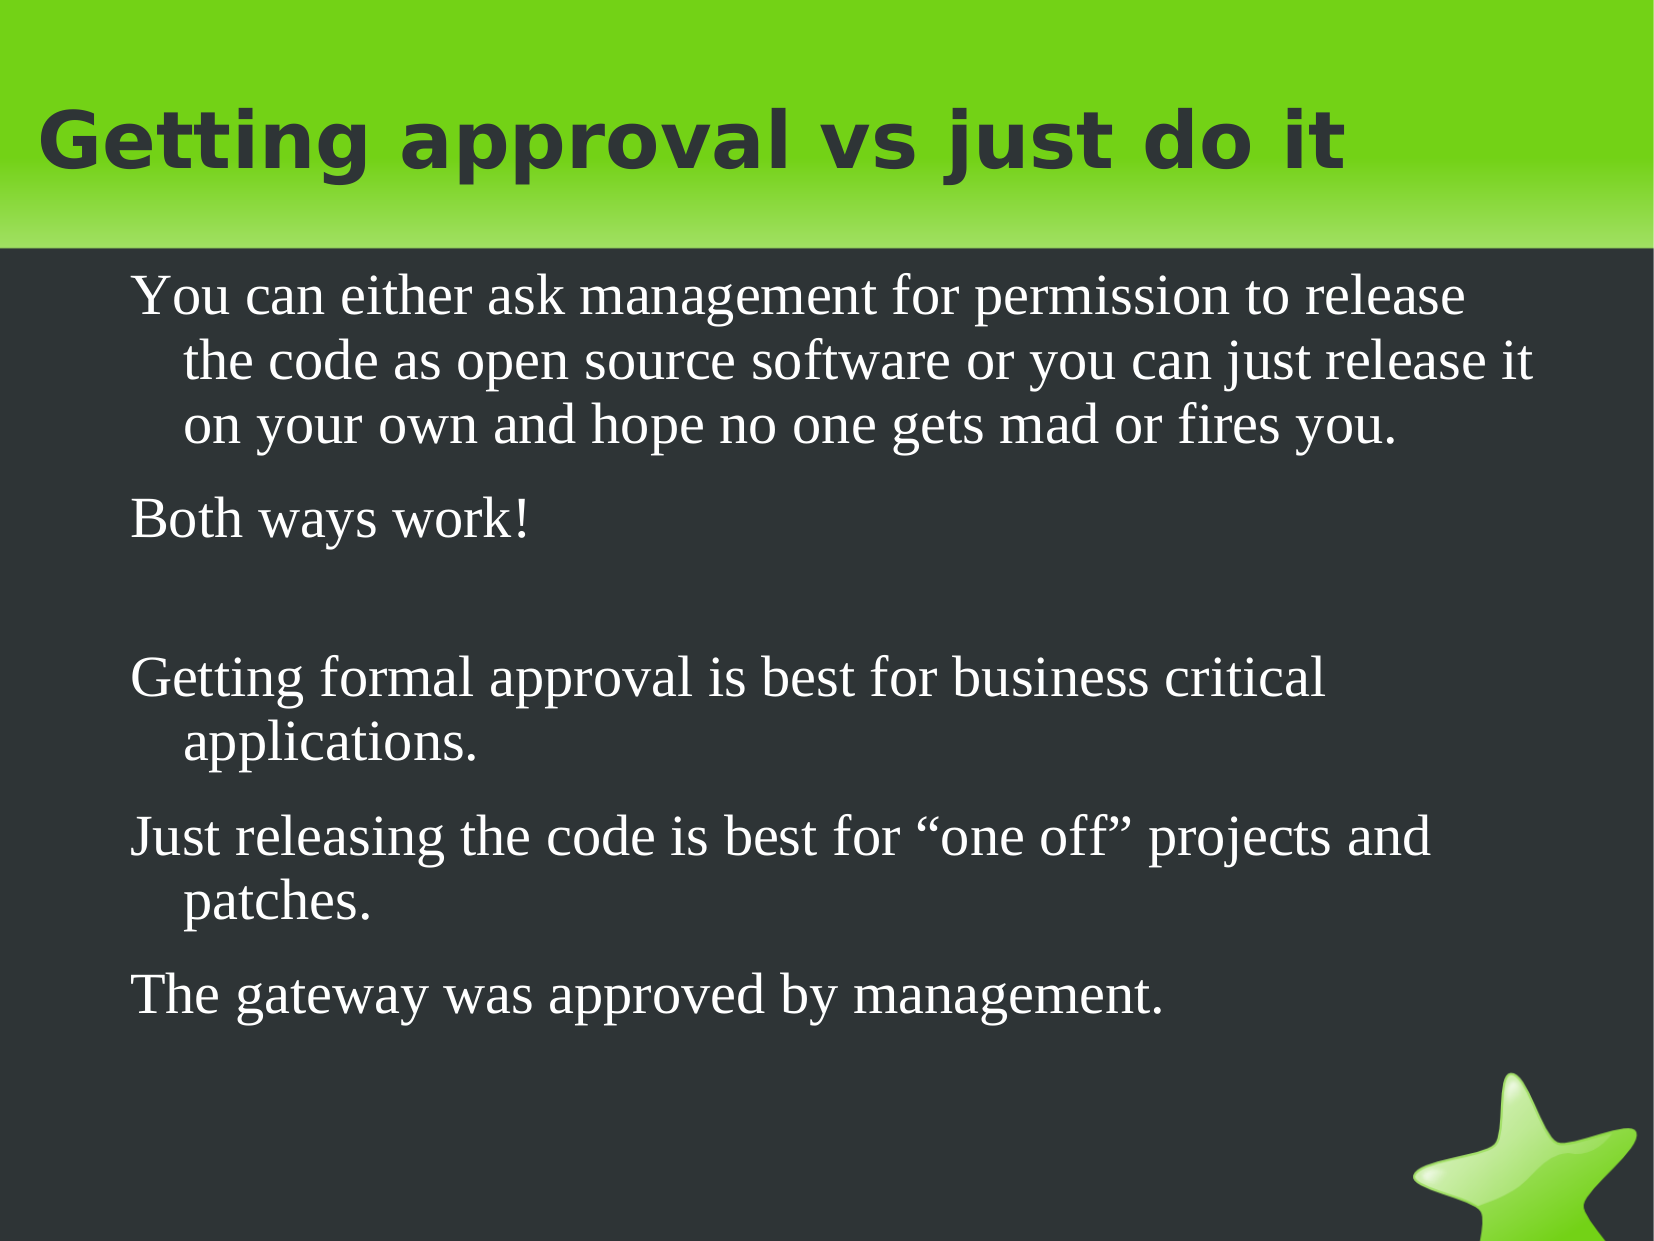

# Getting approval vs just do it
You can either ask management for permission to release the code as open source software or you can just release it on your own and hope no one gets mad or fires you.
Both ways work!
Getting formal approval is best for business critical applications.
Just releasing the code is best for “one off” projects and patches.
The gateway was approved by management.